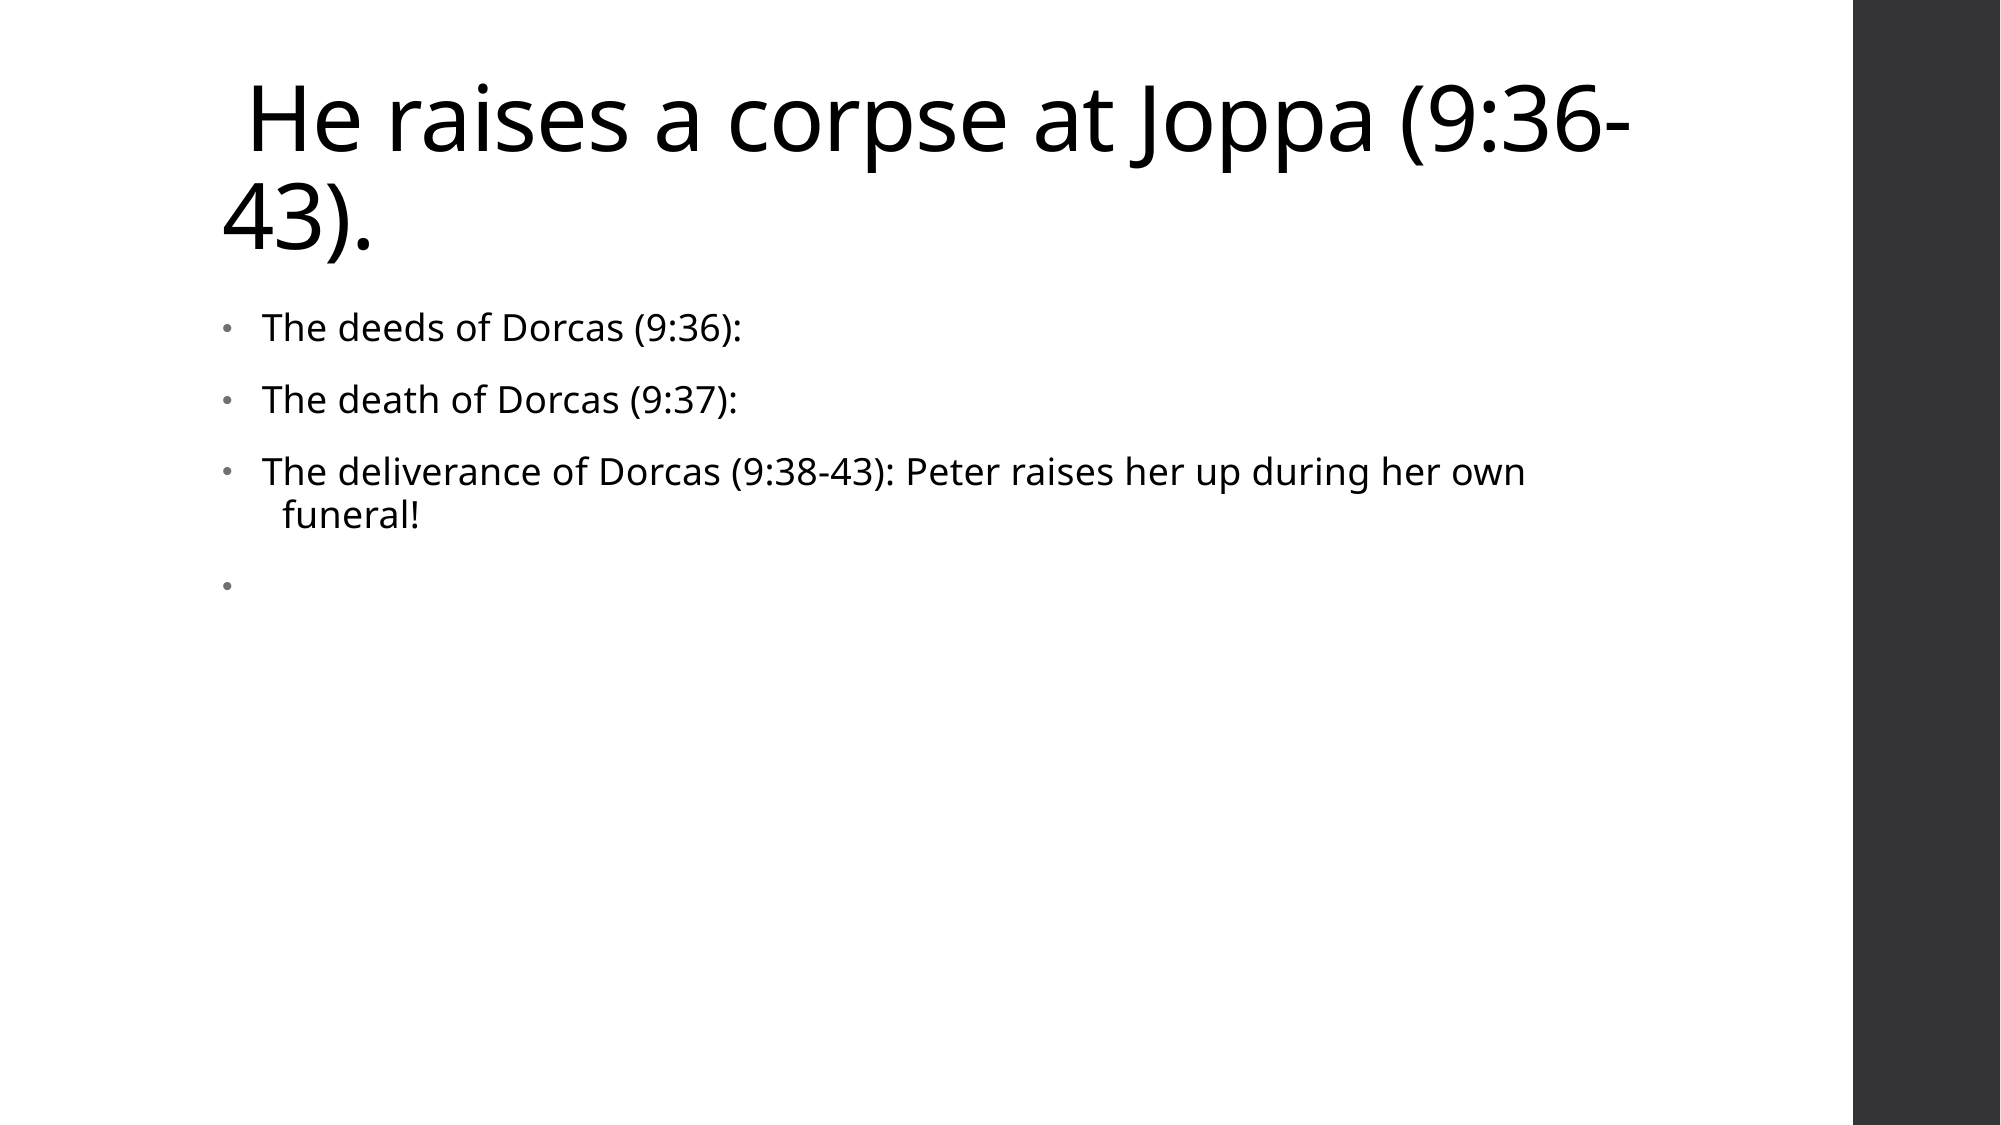

# He raises a corpse at Joppa (9:36-43).
 The deeds of Dorcas (9:36):
 The death of Dorcas (9:37):
 The deliverance of Dorcas (9:38-43): Peter raises her up during her own funeral!